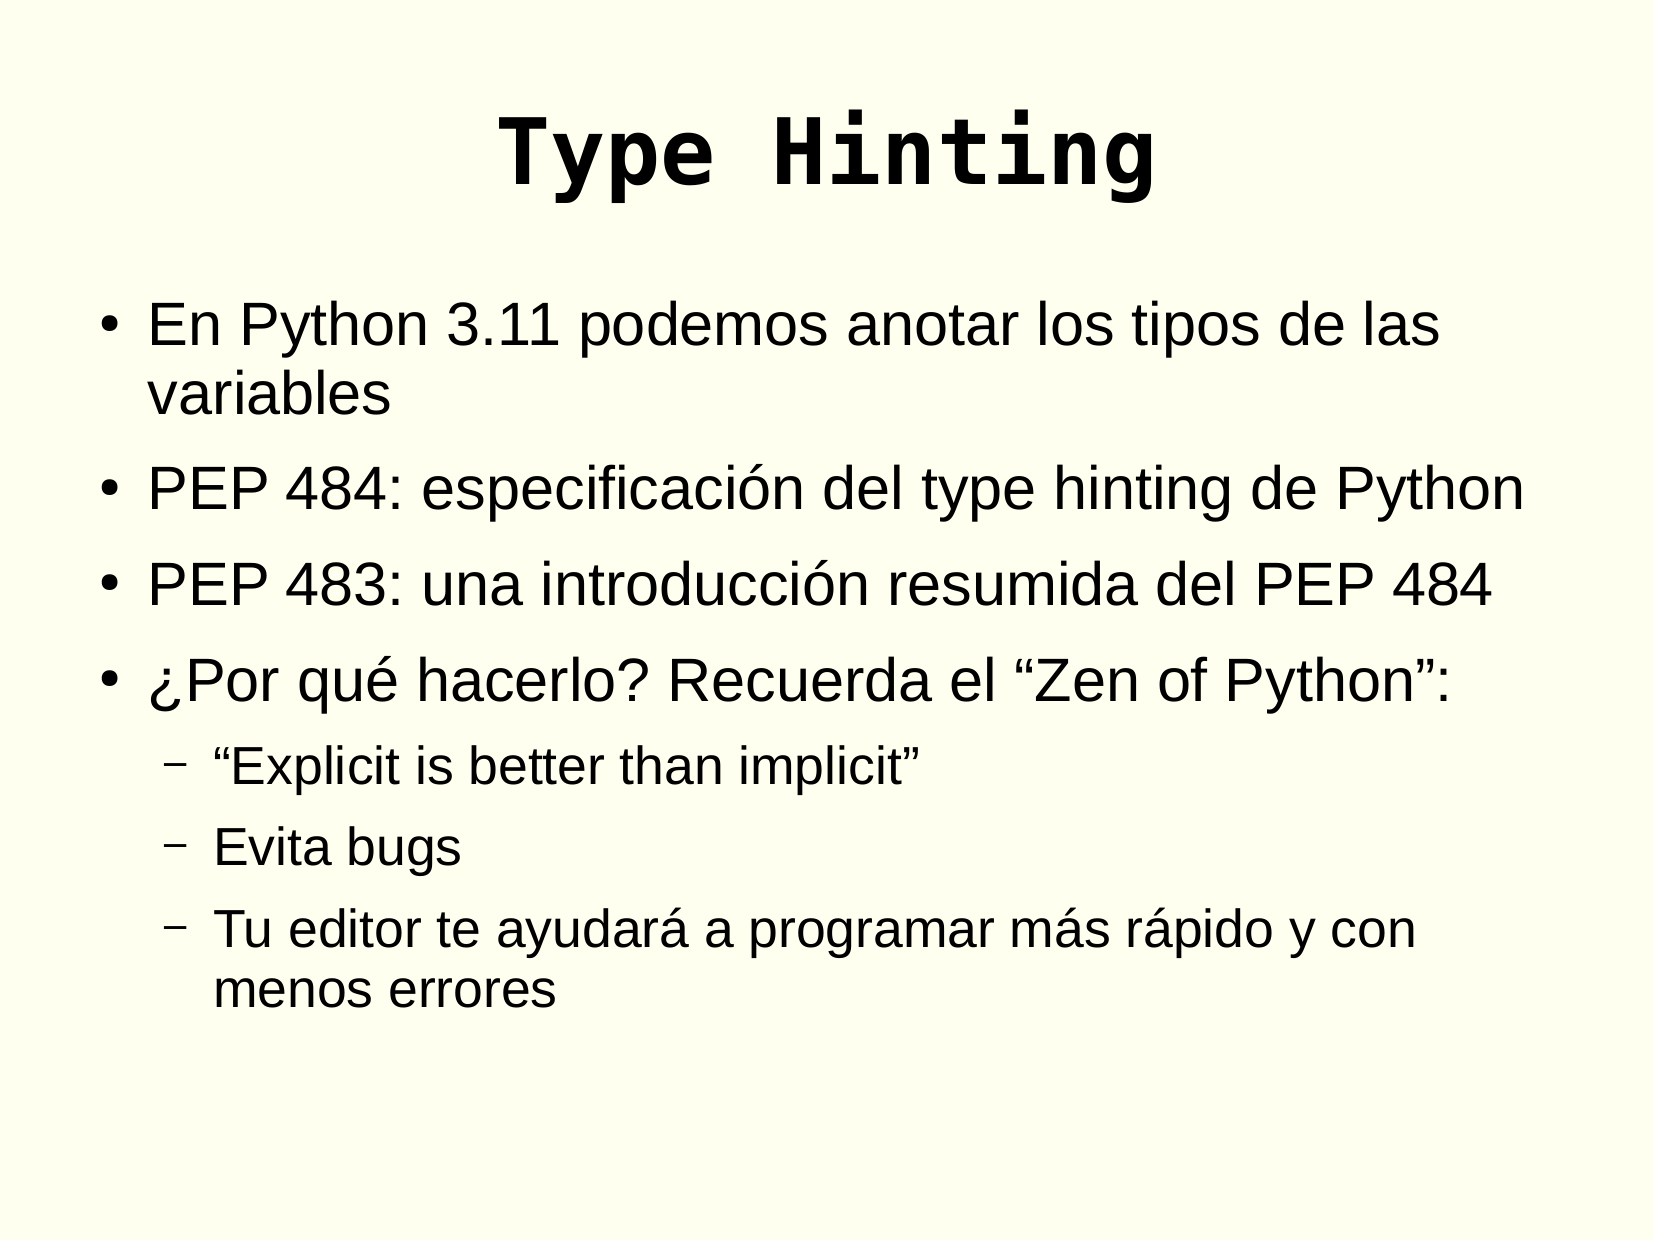

# Type Hinting
En Python 3.11 podemos anotar los tipos de las variables
PEP 484: especificación del type hinting de Python
PEP 483: una introducción resumida del PEP 484
¿Por qué hacerlo? Recuerda el “Zen of Python”:
“Explicit is better than implicit”
Evita bugs
Tu editor te ayudará a programar más rápido y con menos errores